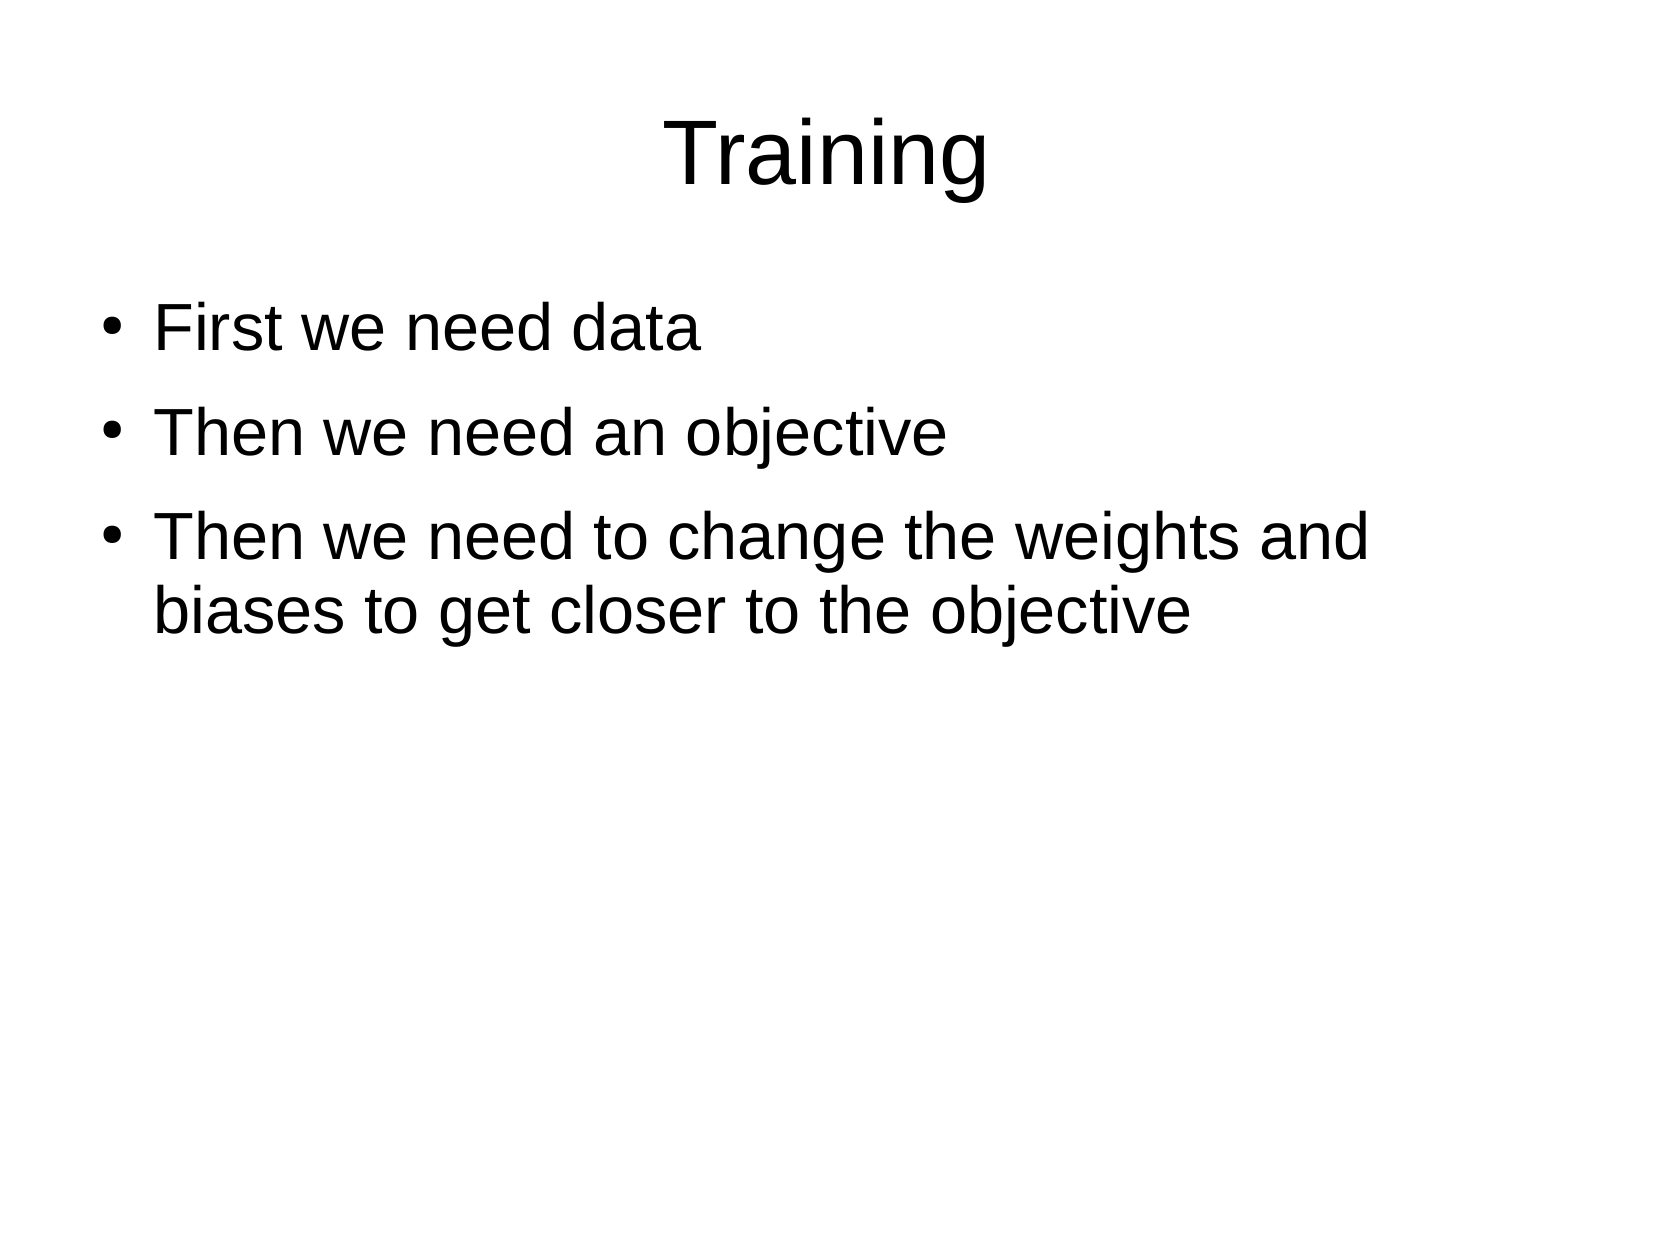

# Training
First we need data
Then we need an objective
Then we need to change the weights and biases to get closer to the objective